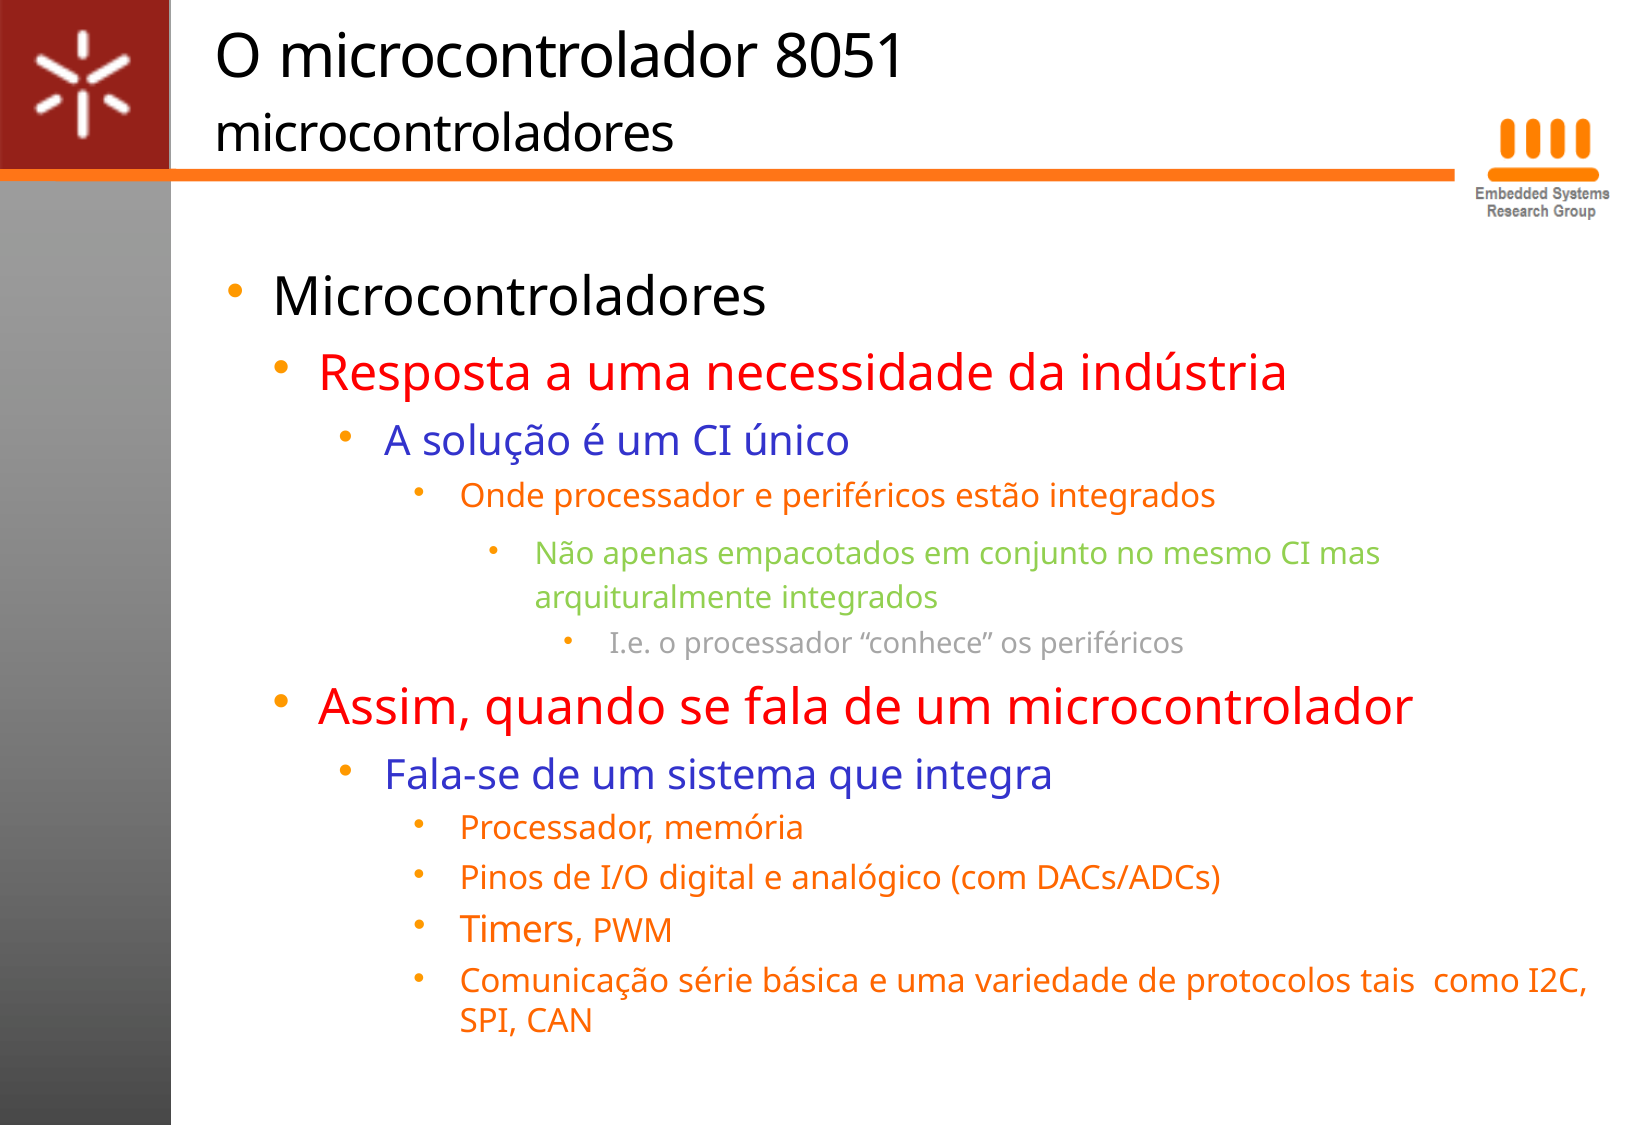

# O microcontrolador 8051 microcontroladores
Microcontroladores
Resposta a uma necessidade da indústria
A solução é um CI único
Onde processador e periféricos estão integrados
Não apenas empacotados em conjunto no mesmo CI mas arquituralmente integrados
I.e. o processador “conhece” os periféricos
Assim, quando se fala de um microcontrolador
Fala-se de um sistema que integra
Processador, memória
Pinos de I/O digital e analógico (com DACs/ADCs)
Timers, PWM
Comunicação série básica e uma variedade de protocolos tais como I2C, SPI, CAN